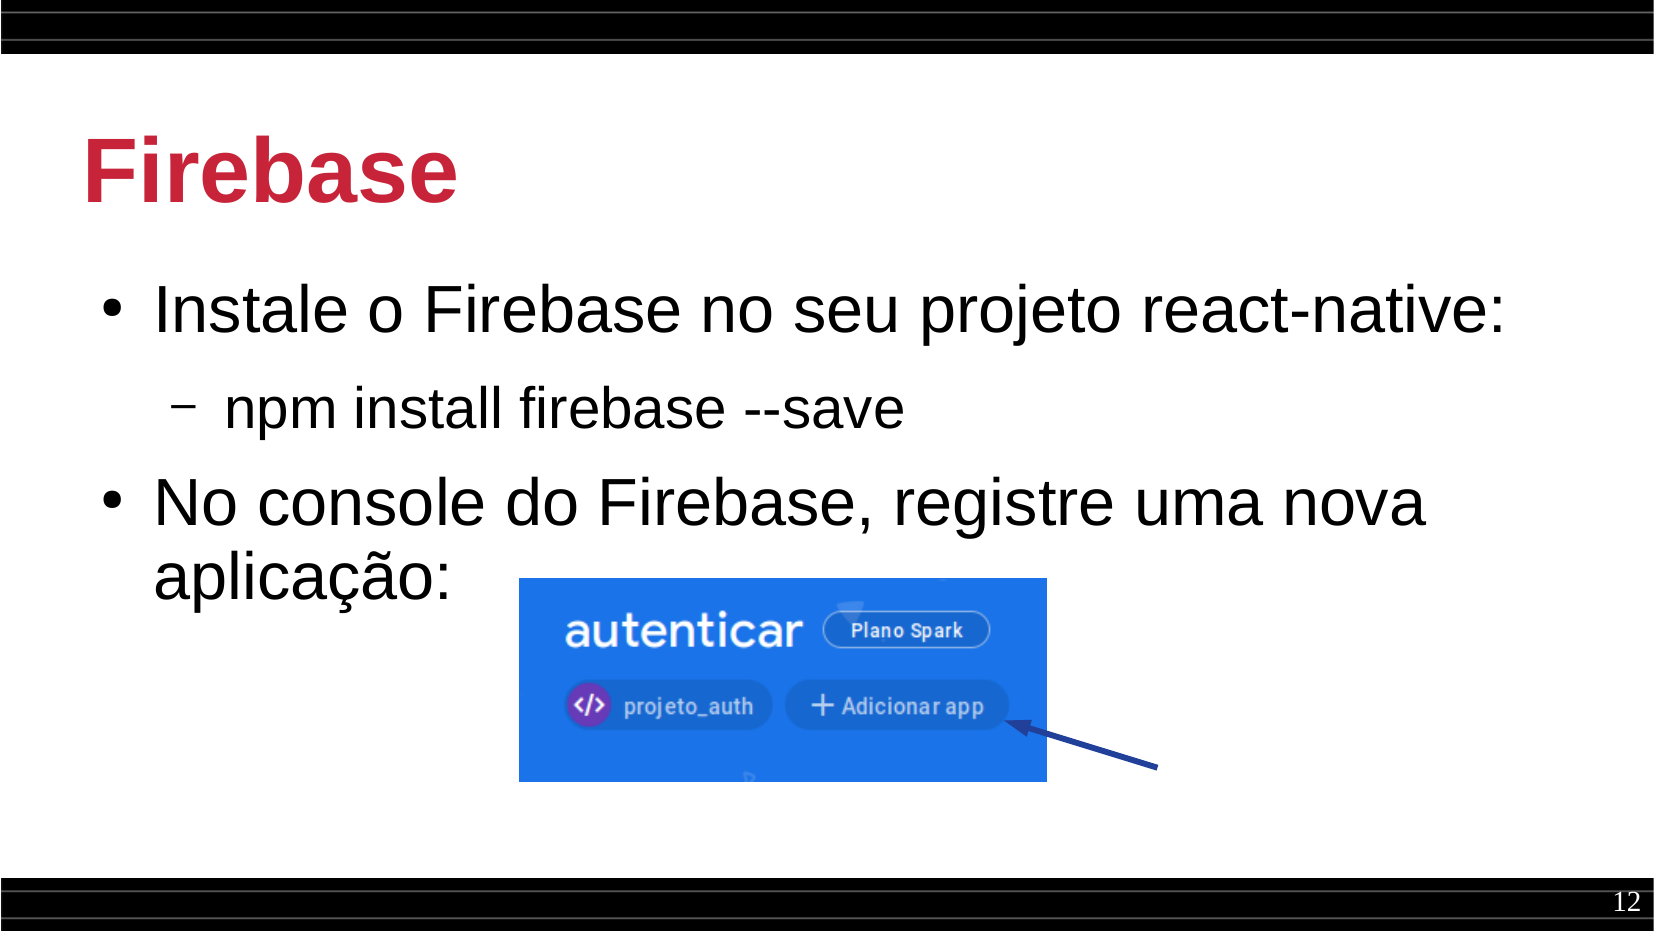

# Firebase
Instale o Firebase no seu projeto react-native:
npm install firebase --save
No console do Firebase, registre uma nova aplicação: